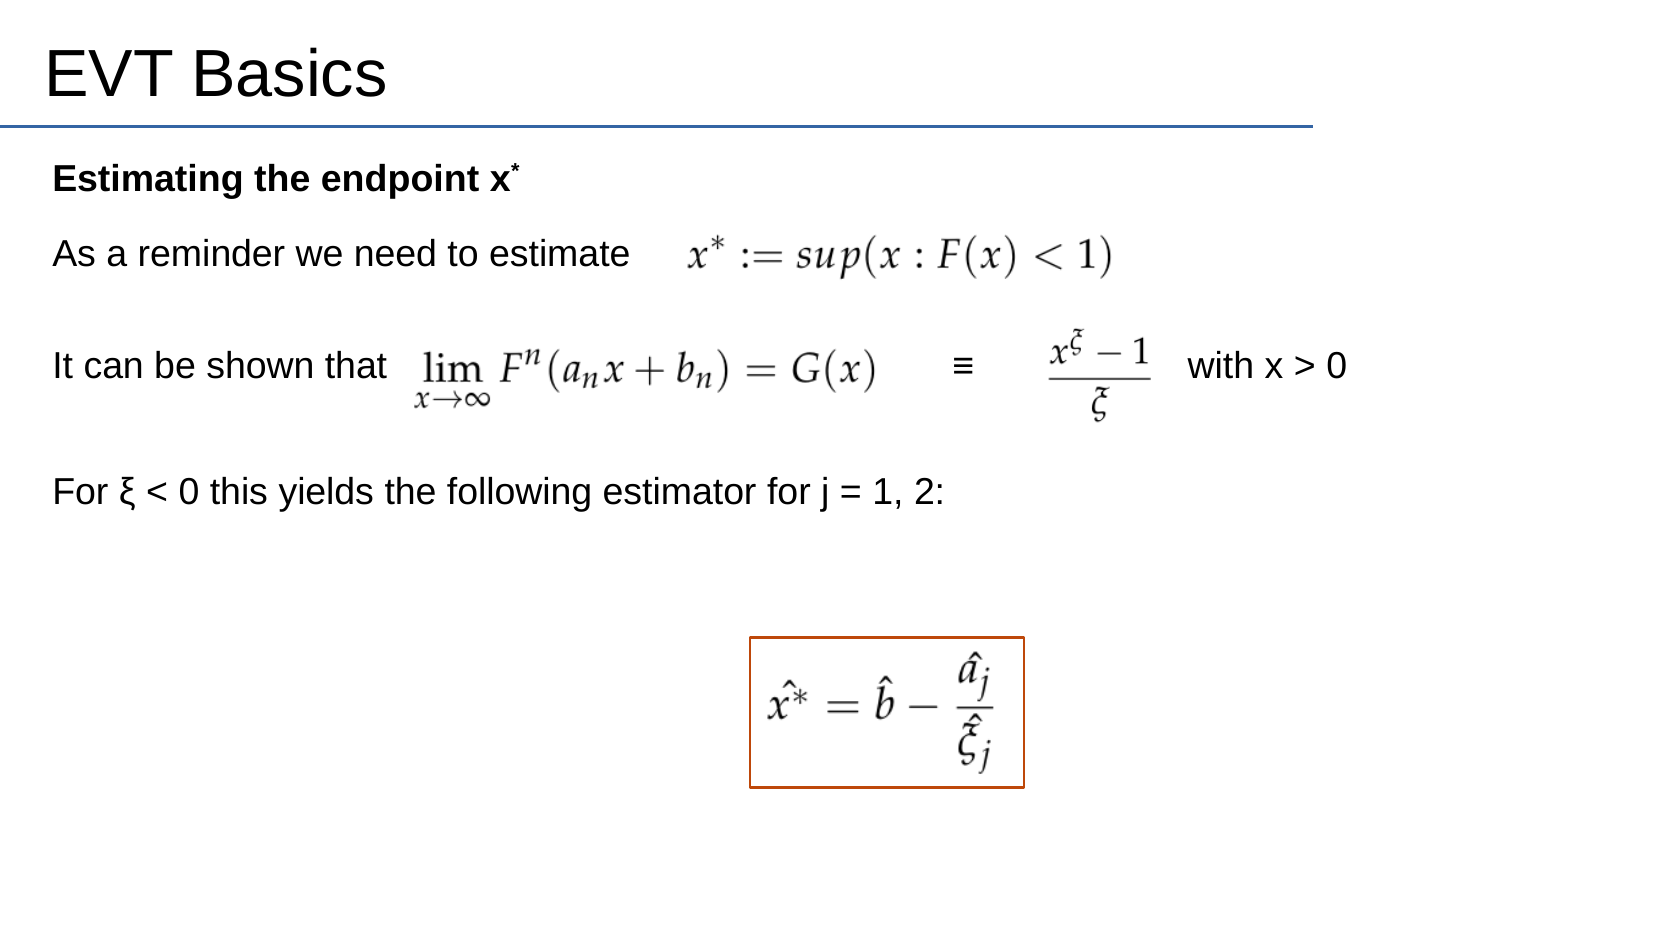

# EVT Basics
Estimating the endpoint x*
As a reminder we need to estimate
It can be shown that
≡
 with x > 0
For ξ < 0 this yields the following estimator for j = 1, 2: